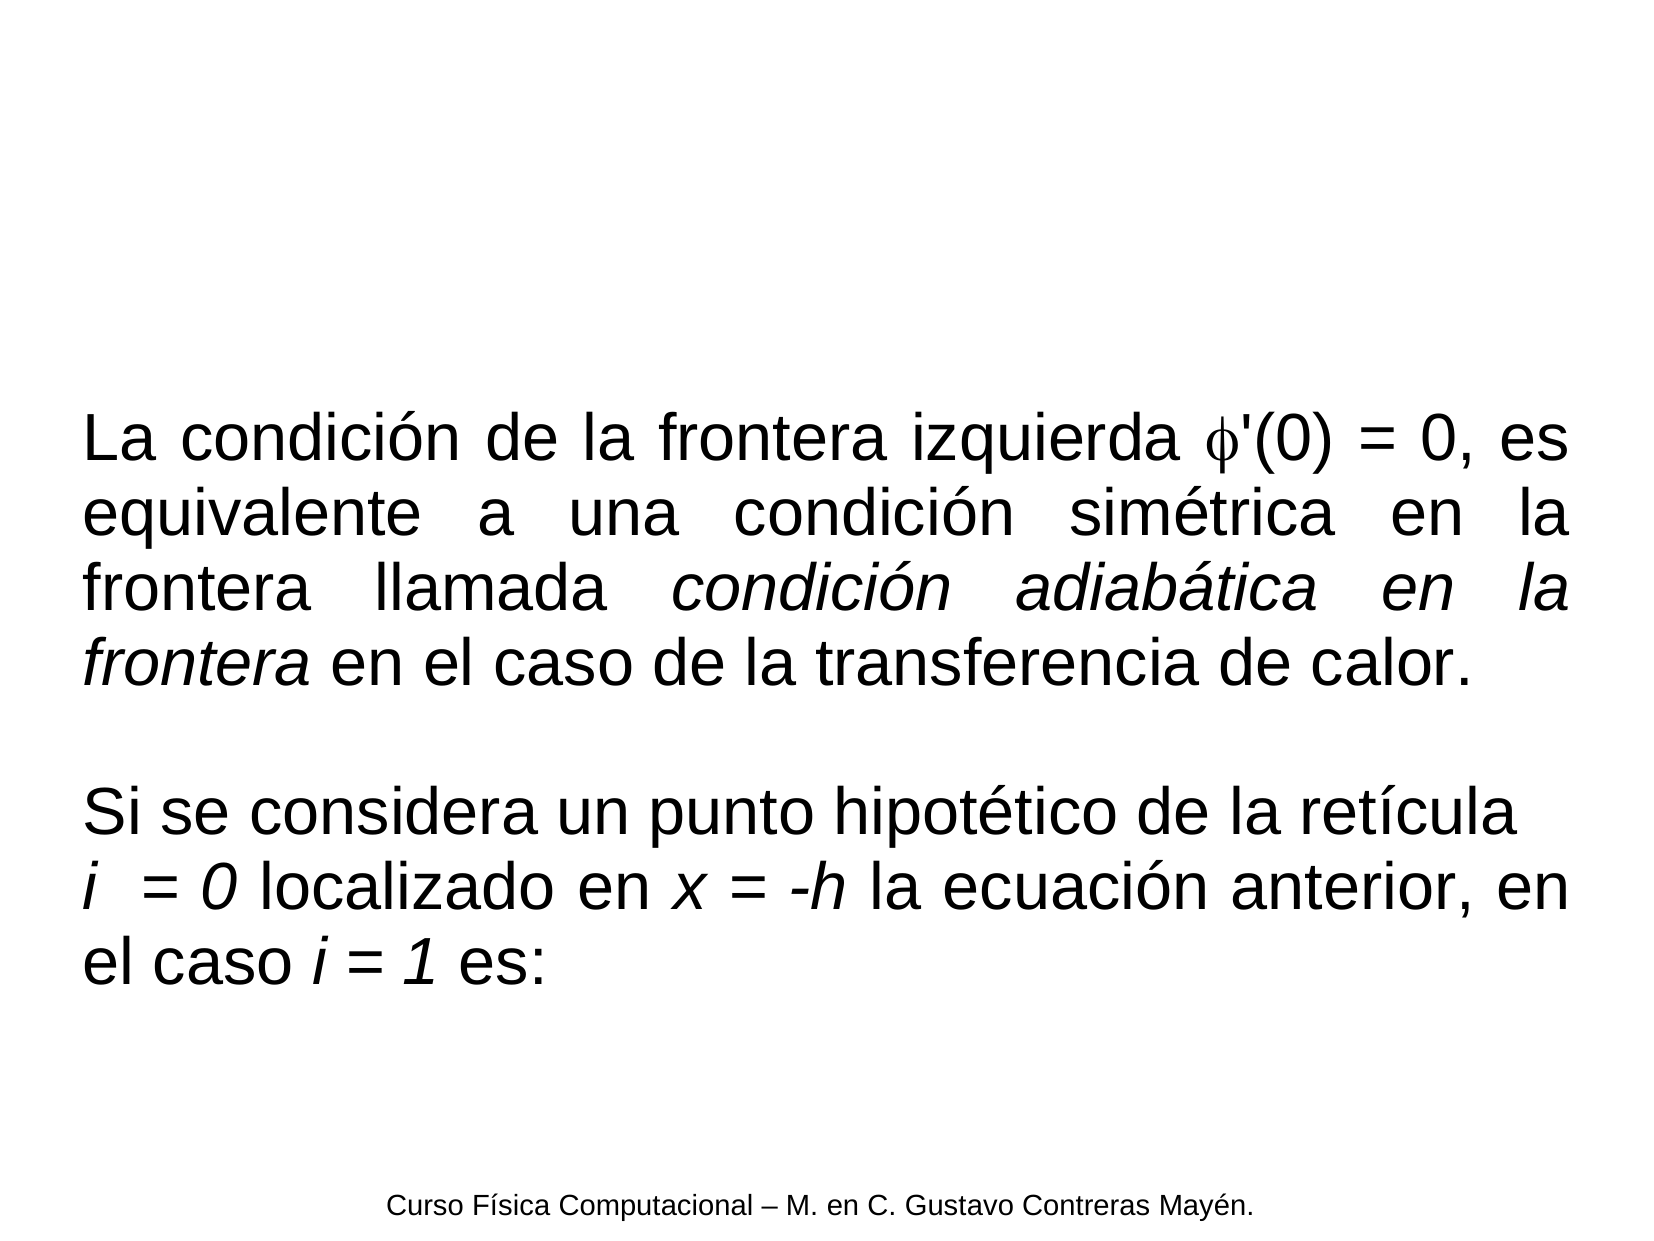

#
La condición de la frontera izquierda f'(0) = 0, es equivalente a una condición simétrica en la frontera llamada condición adiabática en la frontera en el caso de la transferencia de calor.
Si se considera un punto hipotético de la retícula
i = 0 localizado en x = -h la ecuación anterior, en el caso i = 1 es: